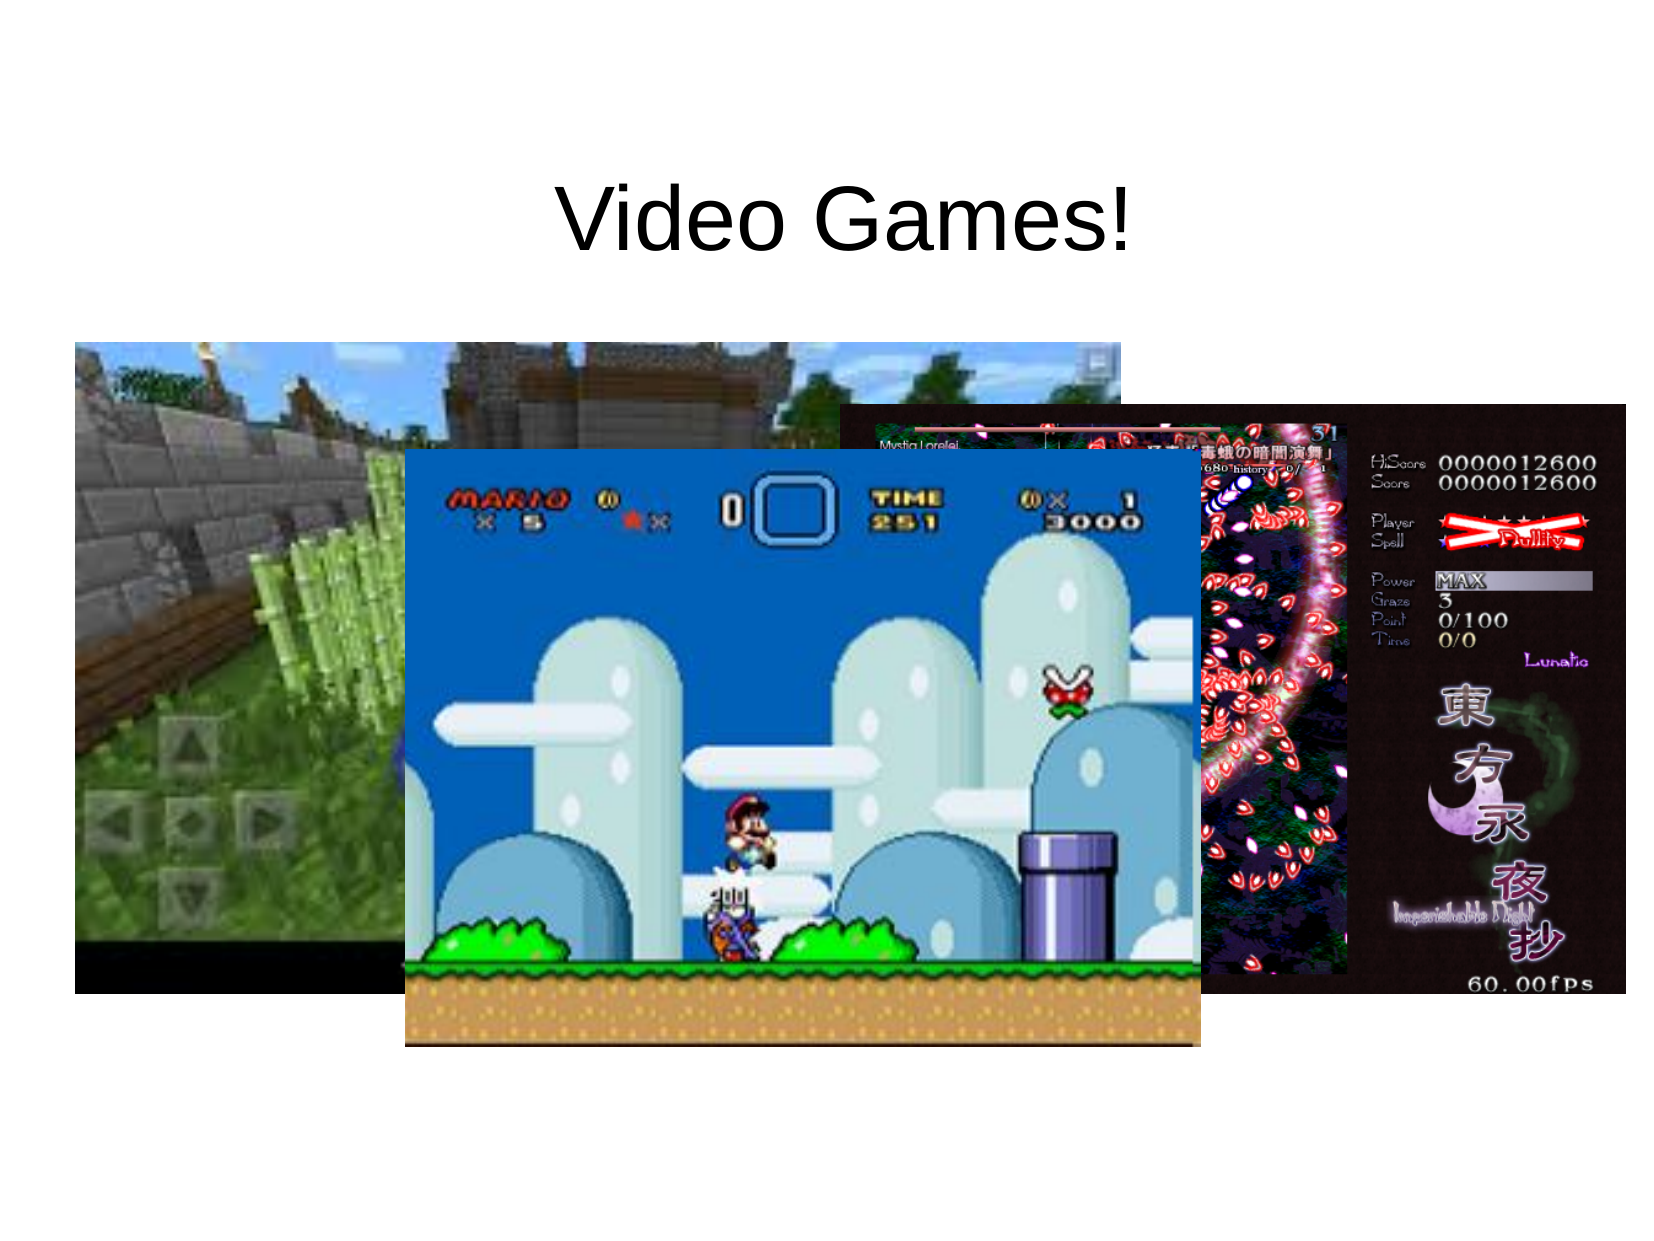

# Video Games!
Who here are gamers?